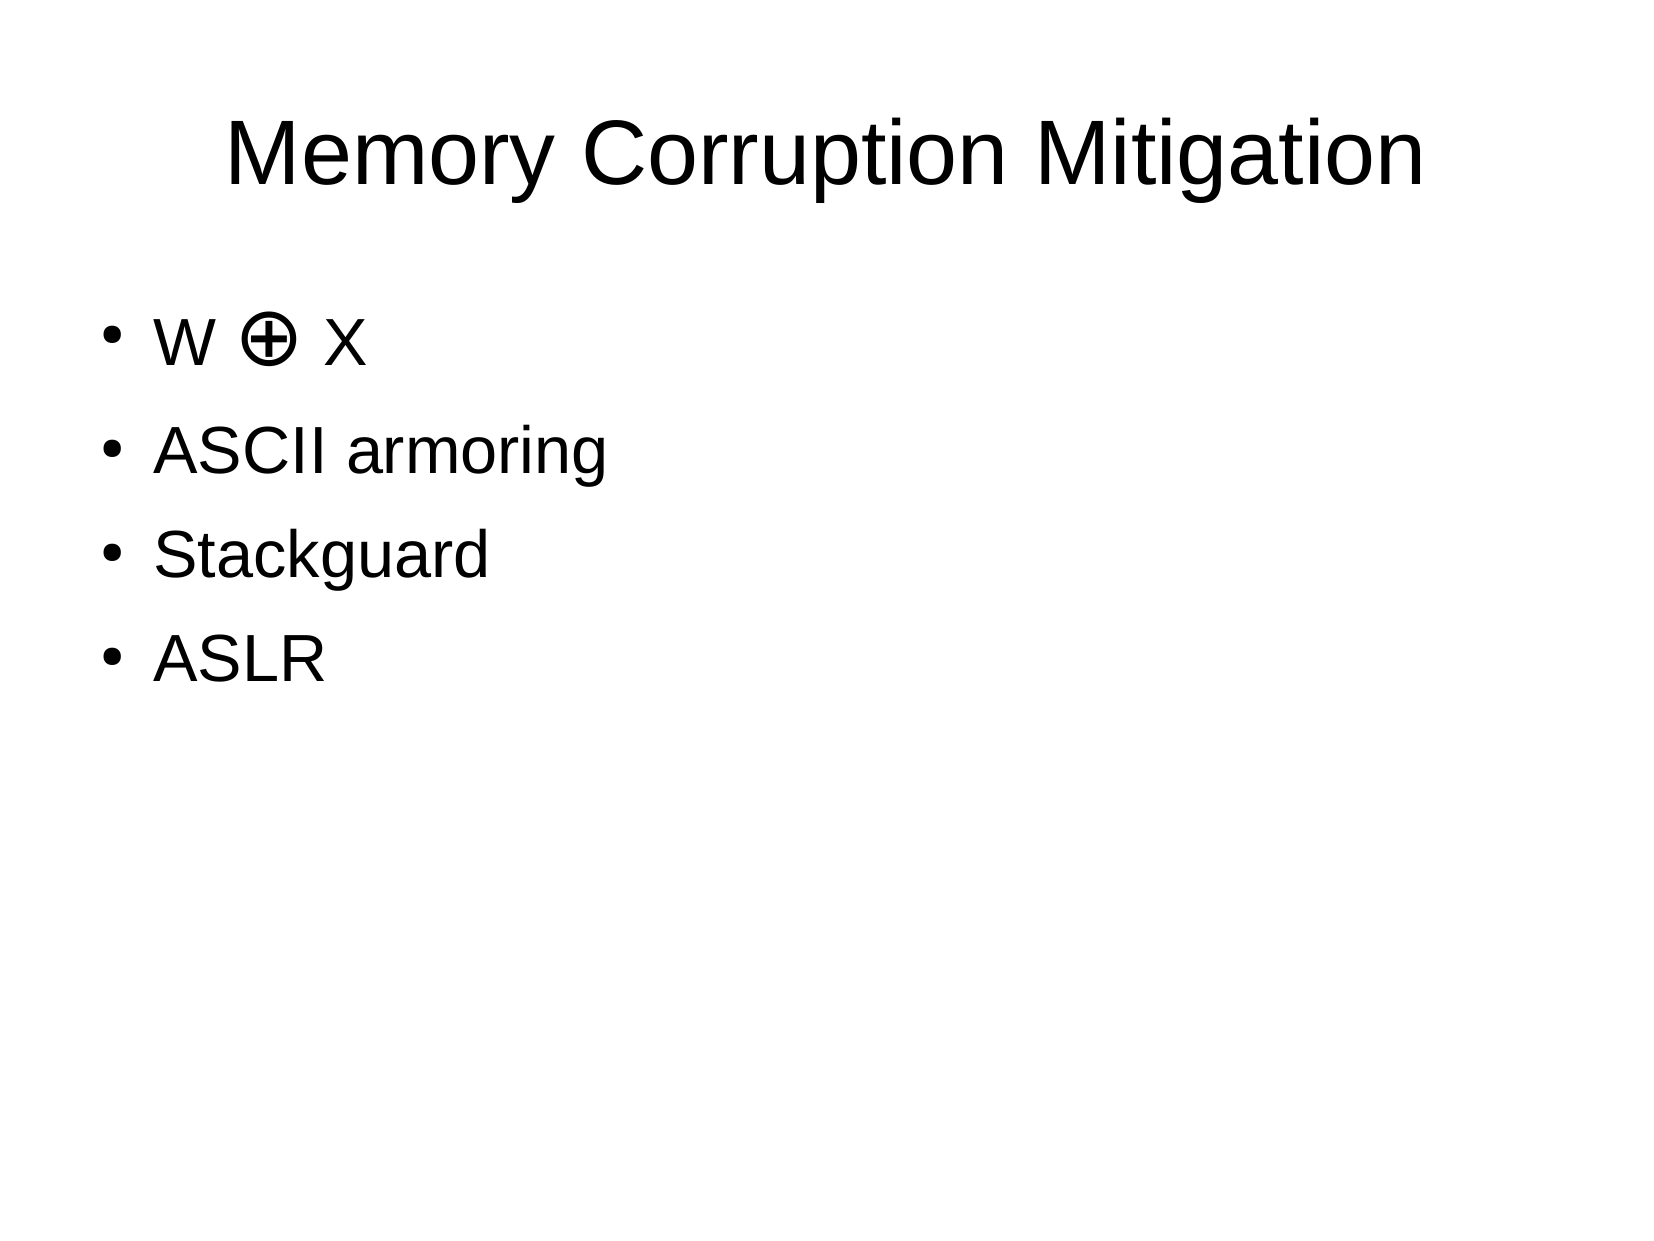

# Memory Corruption Mitigation
W ⊕ X
ASCII armoring
Stackguard
ASLR